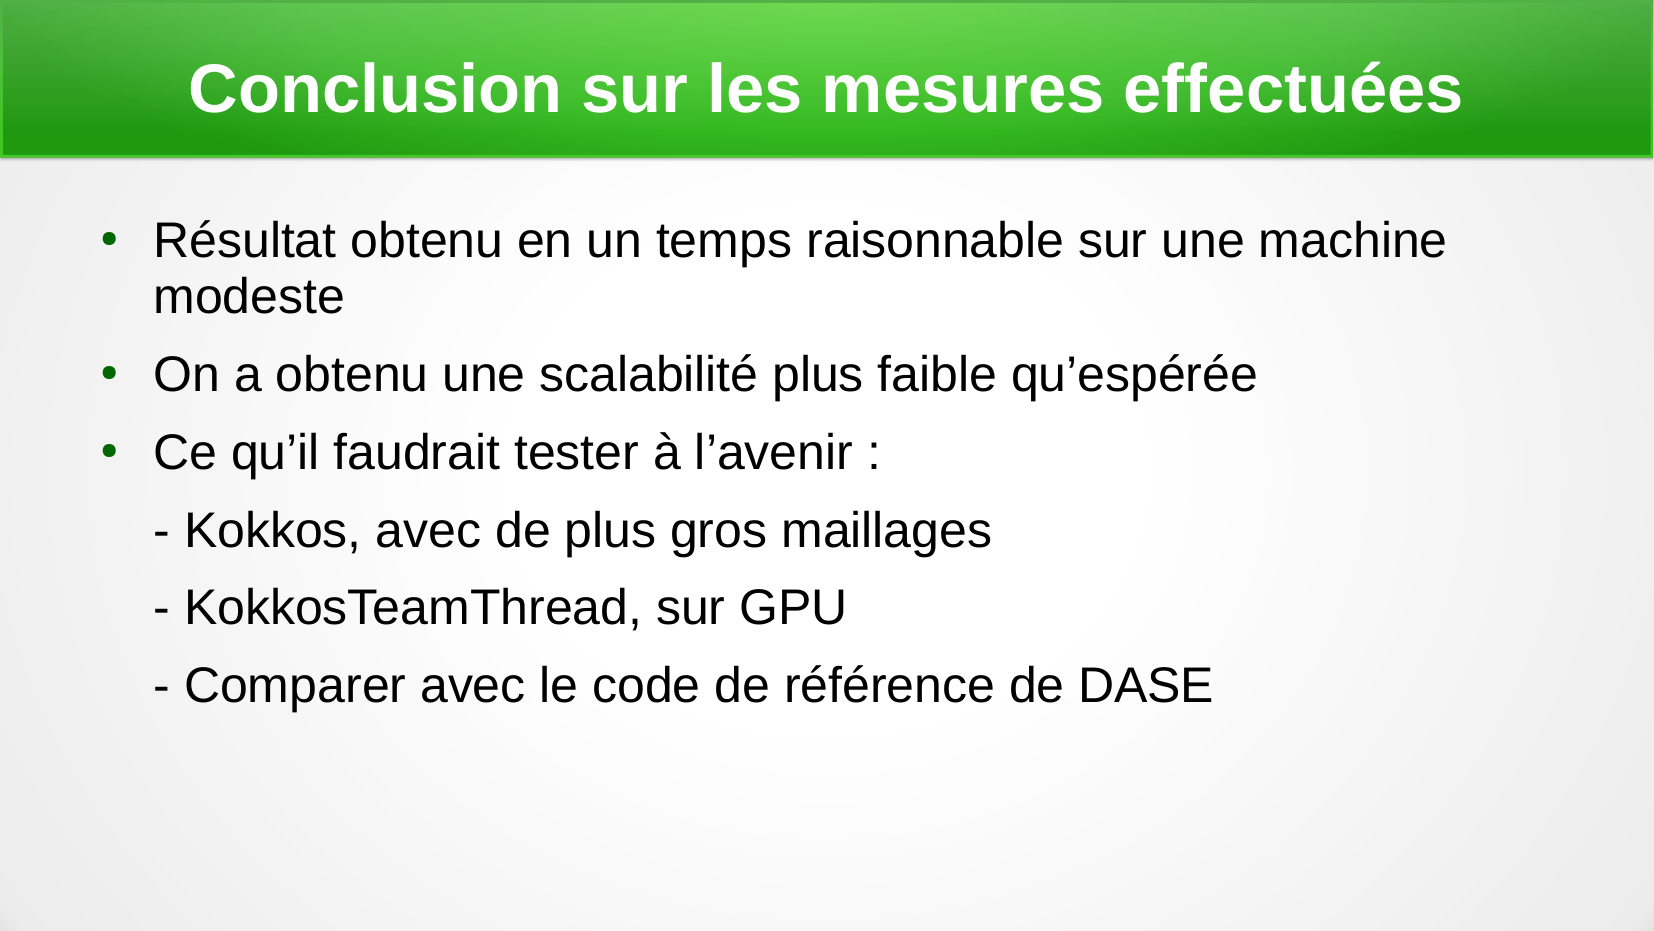

# Conclusion sur les mesures effectuées
Résultat obtenu en un temps raisonnable sur une machine modeste
On a obtenu une scalabilité plus faible qu’espérée
Ce qu’il faudrait tester à l’avenir :
- Kokkos, avec de plus gros maillages
- KokkosTeamThread, sur GPU
- Comparer avec le code de référence de DASE